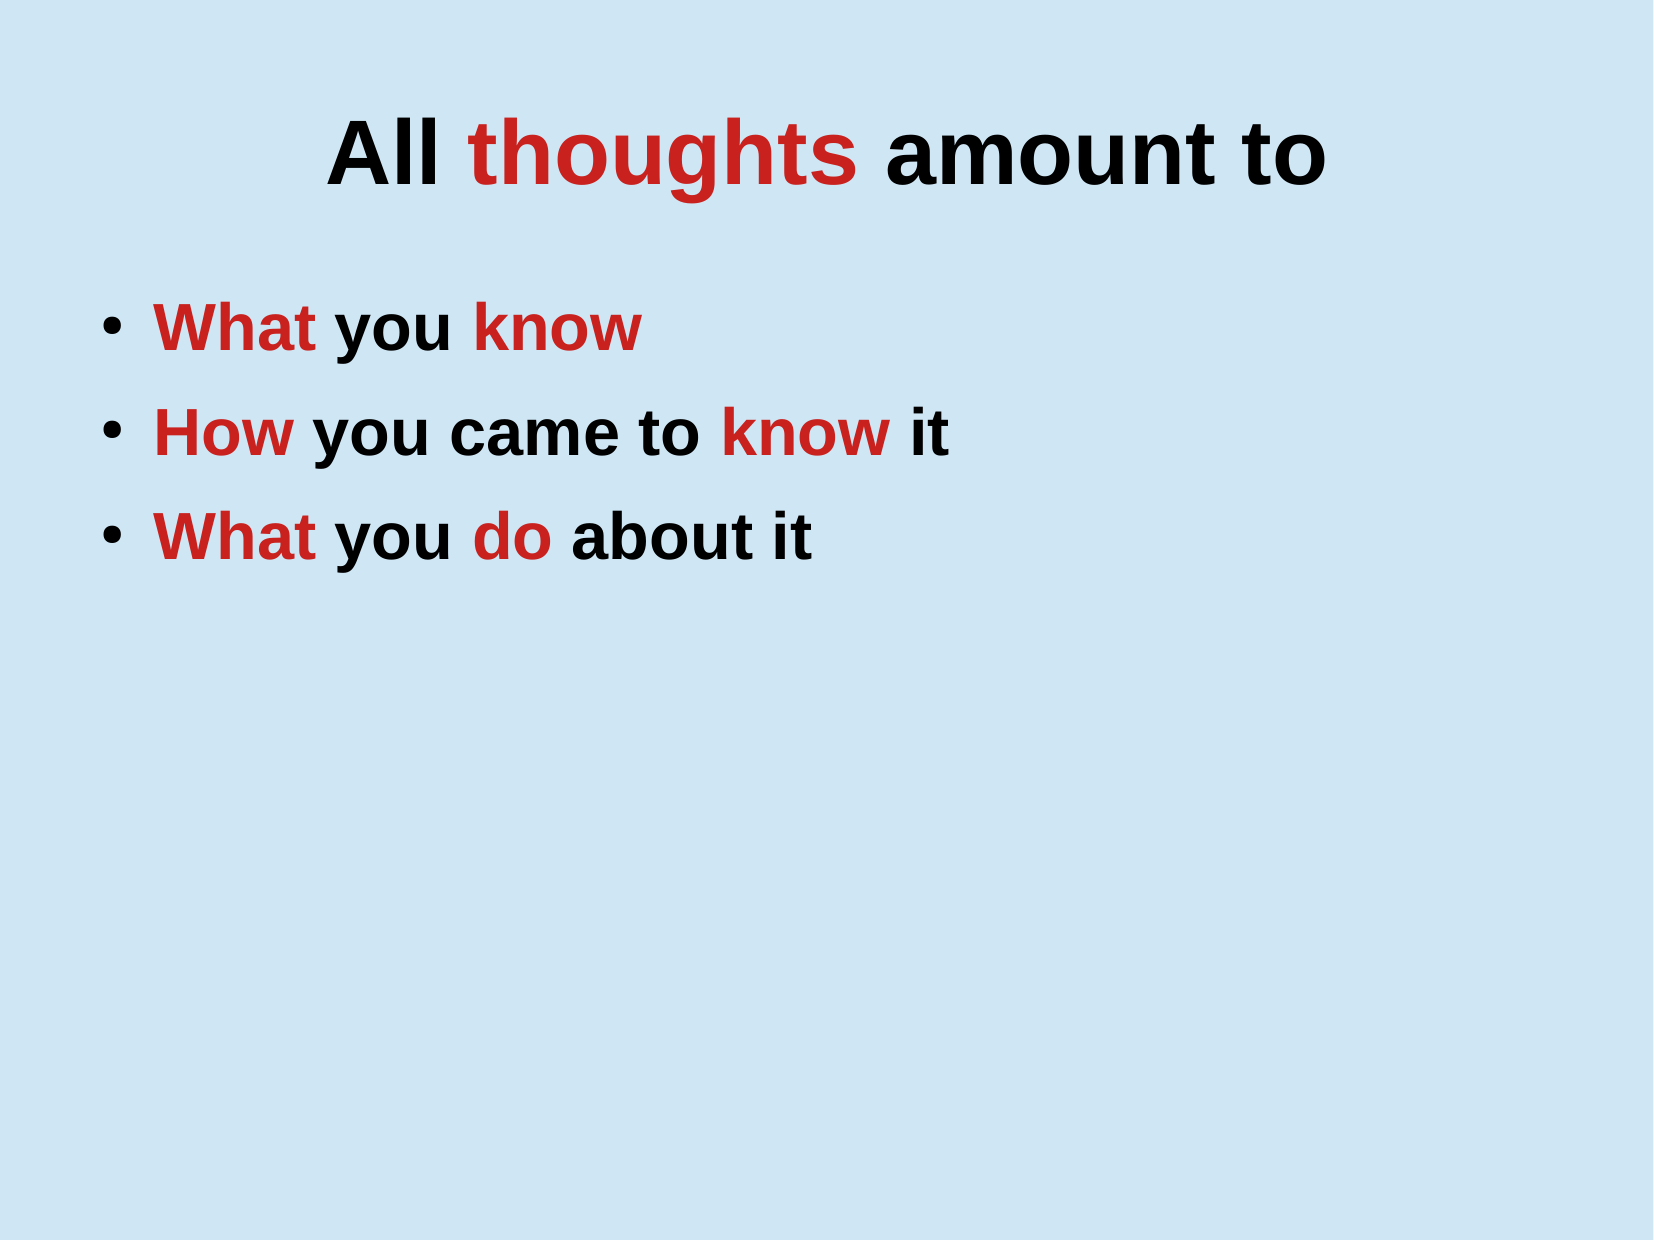

# All thoughts amount to
What you know
How you came to know it
What you do about it